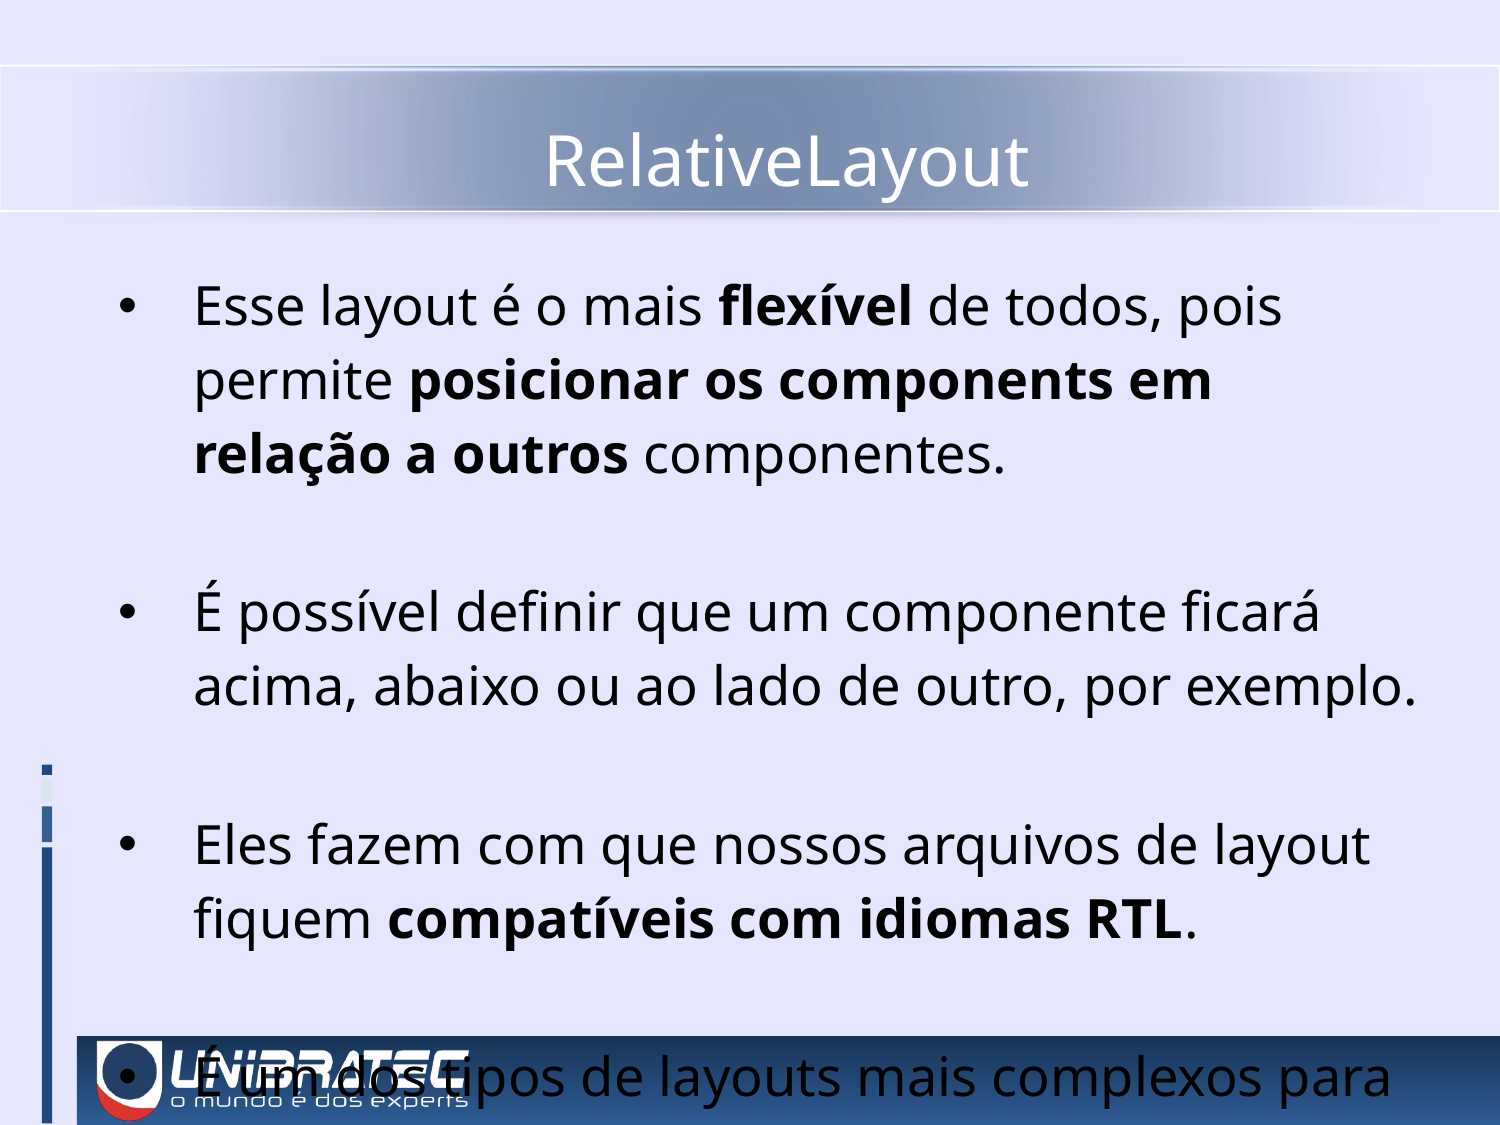

# RelativeLayout
Esse layout é o mais flexível de todos, pois permite posicionar os components em relação a outros componentes.
É possível definir que um componente ficará acima, abaixo ou ao lado de outro, por exemplo.
Eles fazem com que nossos arquivos de layout fiquem compatíveis com idiomas RTL.
É um dos tipos de layouts mais complexos para se trabalhar, porém traz excelentes resultados. Requer tempo e prática para dominar.